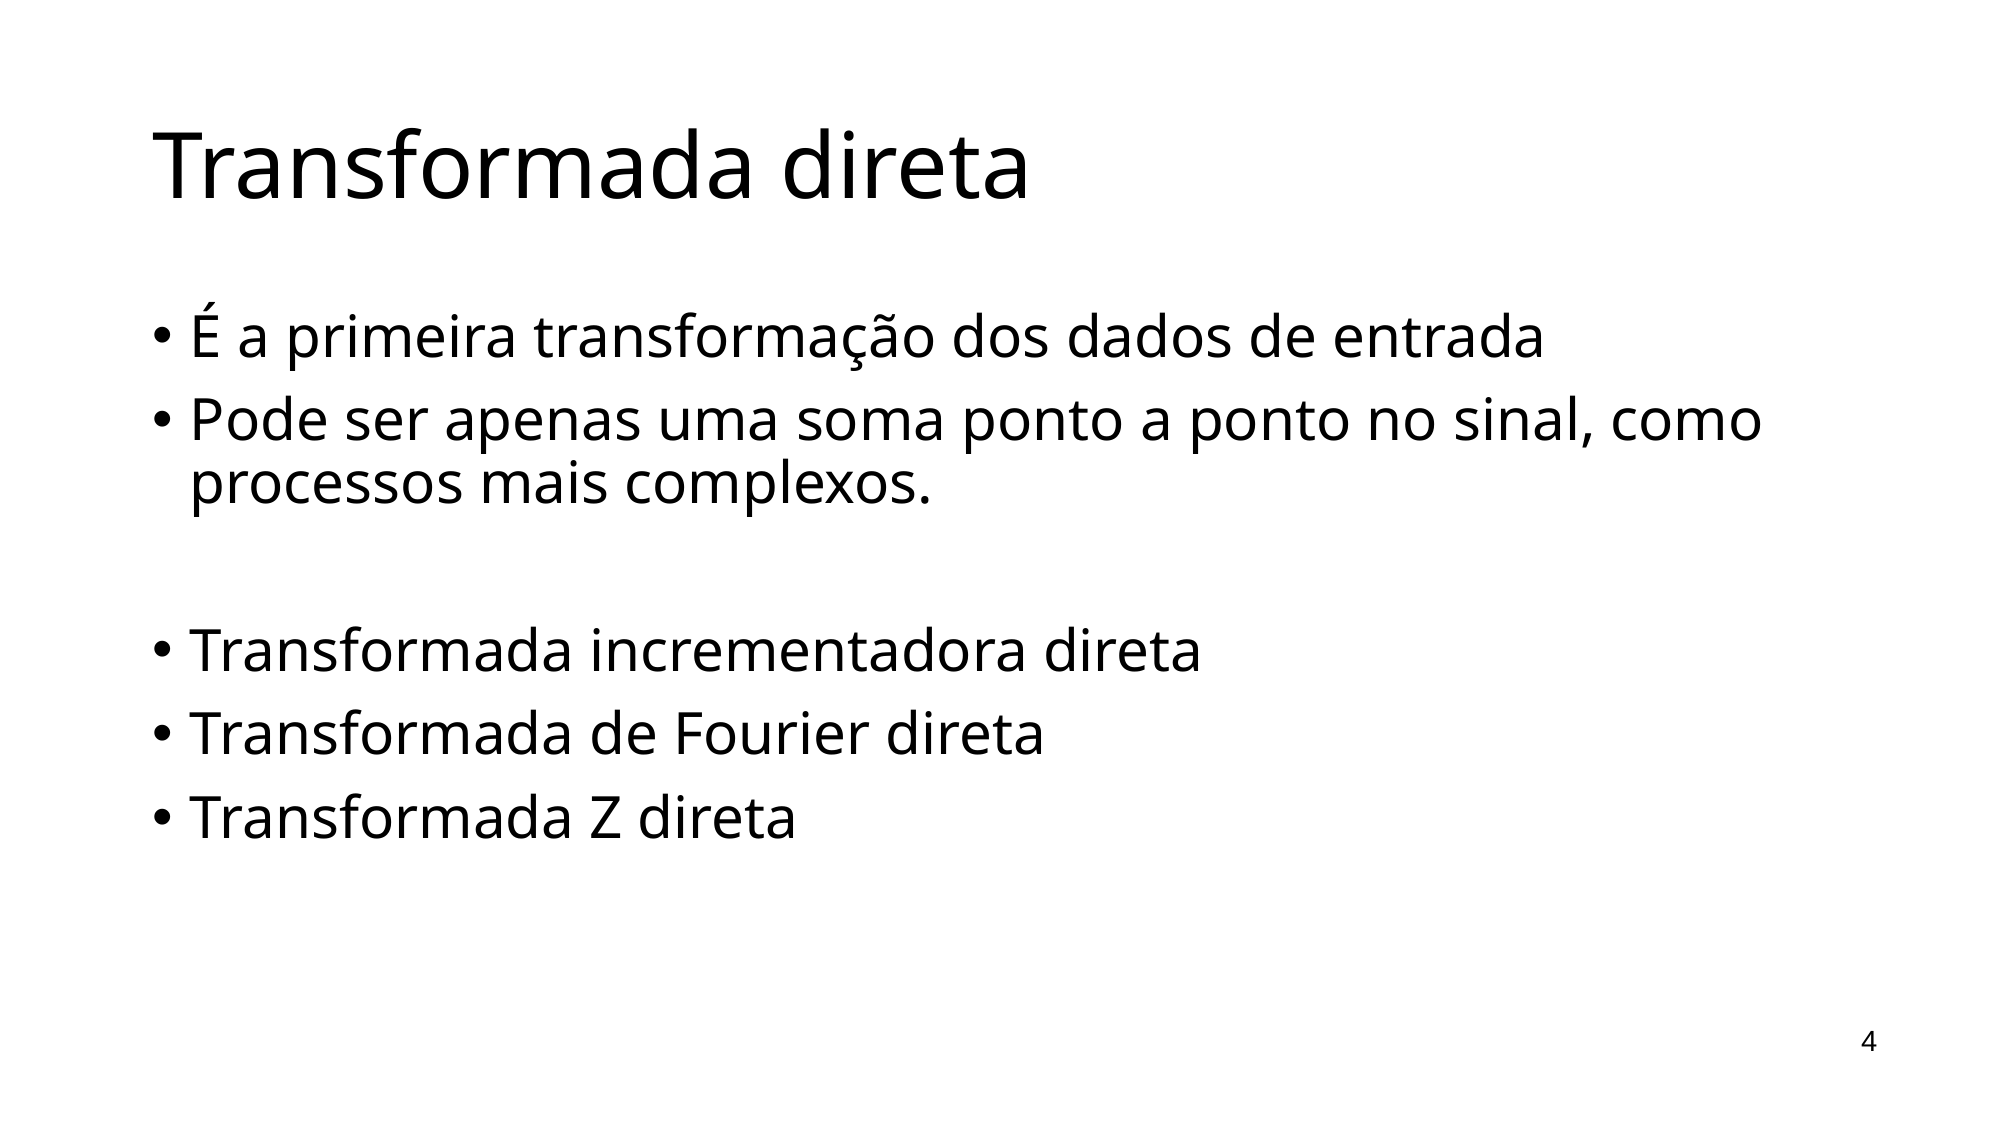

# Transformada direta
É a primeira transformação dos dados de entrada
Pode ser apenas uma soma ponto a ponto no sinal, como processos mais complexos.
Transformada incrementadora direta
Transformada de Fourier direta
Transformada Z direta